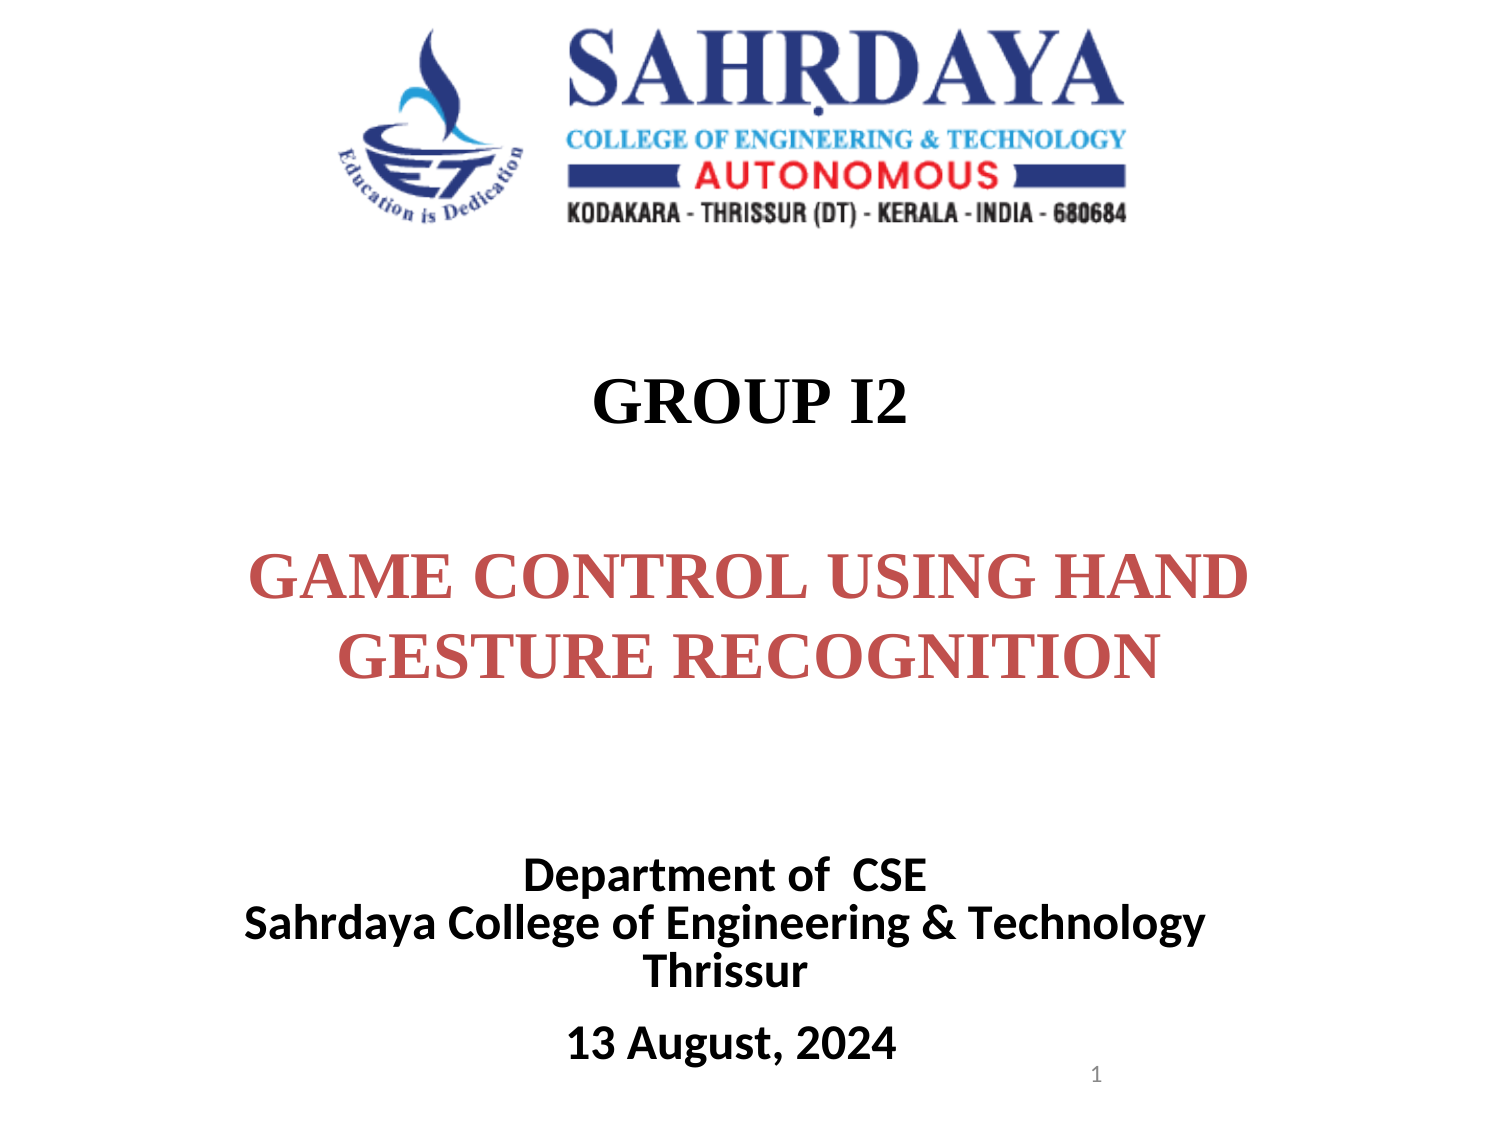

GROUP I2
GAME CONTROL USING HAND GESTURE RECOGNITION
Department of CSE
Sahrdaya College of Engineering & Technology
Thrissur
 13 August, 2024